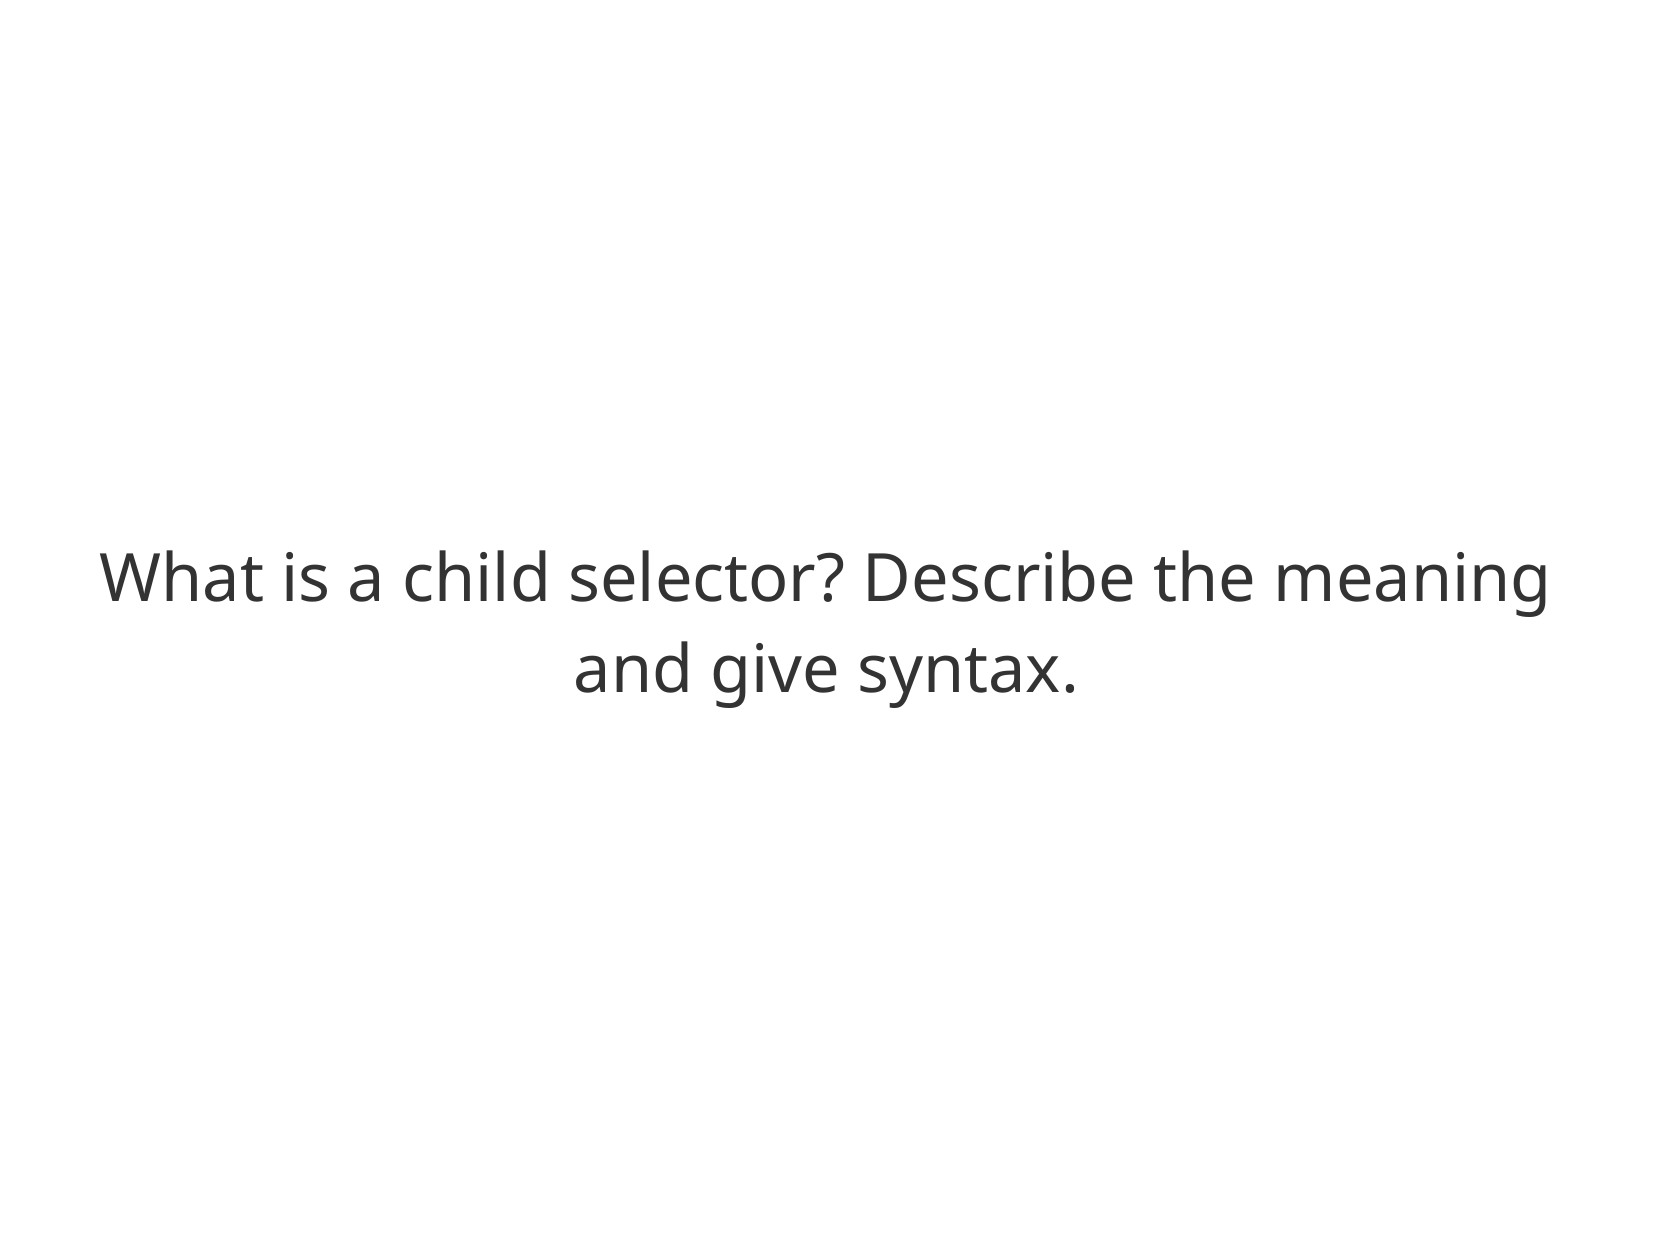

# What is a child selector? Describe the meaning and give syntax.